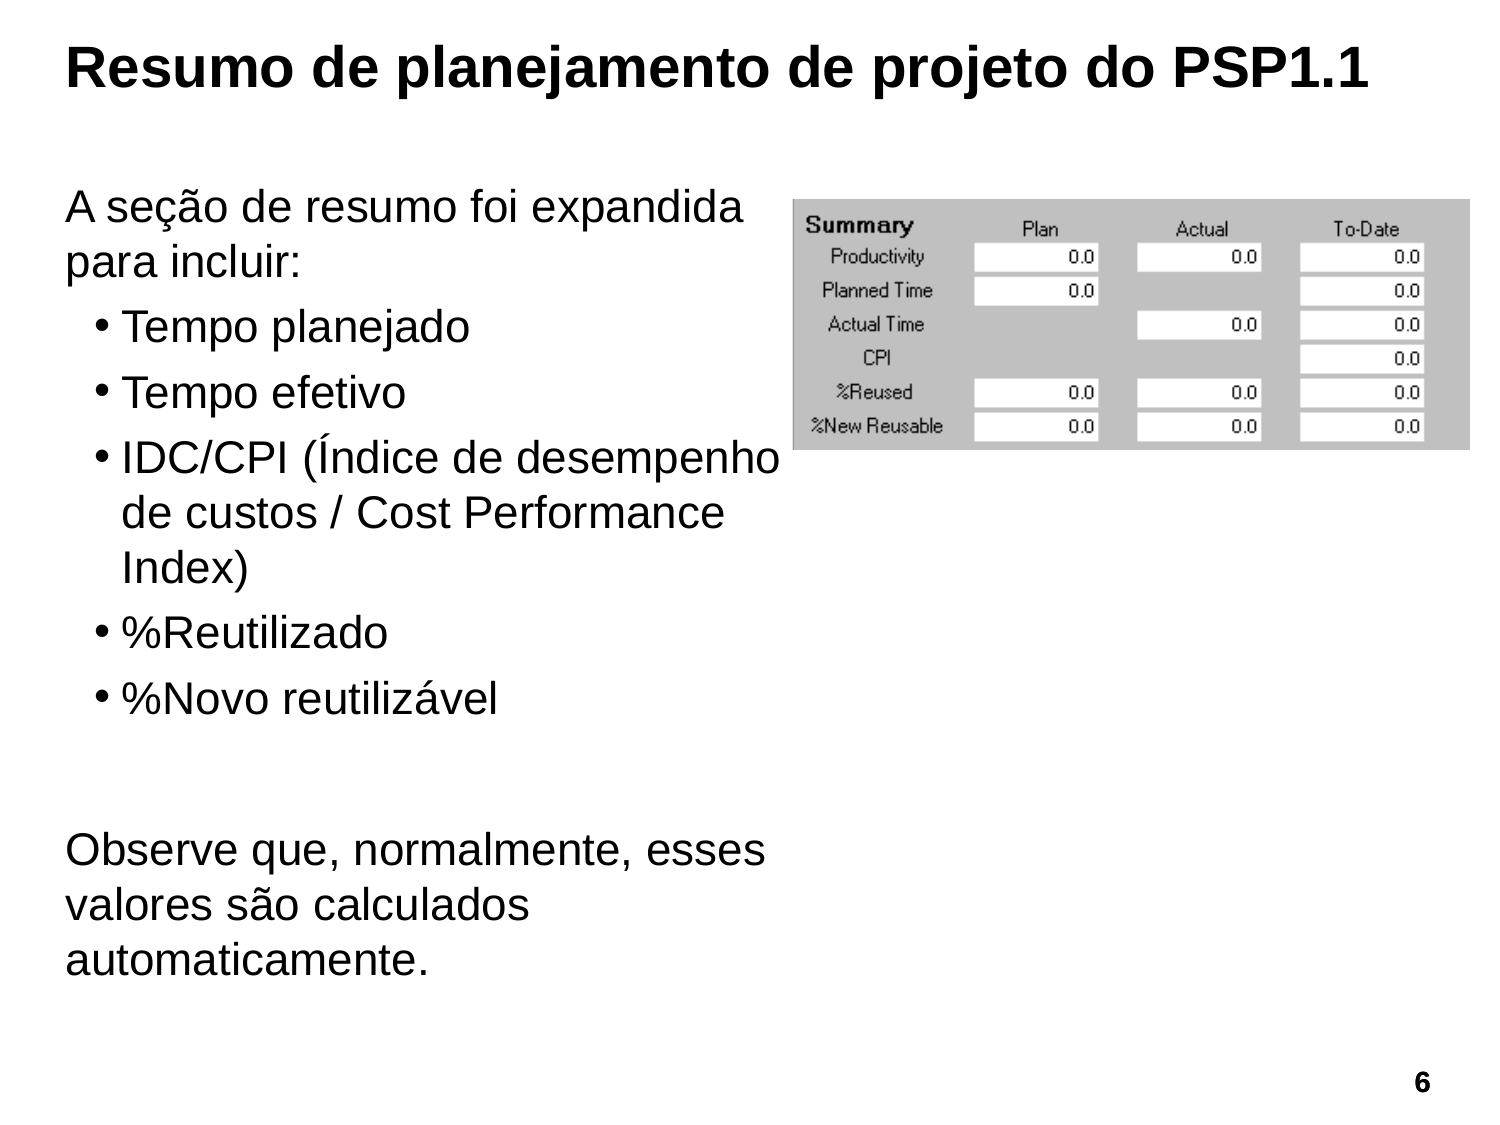

# Resumo de planejamento de projeto do PSP1.1
A seção de resumo foi expandida para incluir:
Tempo planejado
Tempo efetivo
IDC/CPI (Índice de desempenho de custos / Cost Performance Index)
%Reutilizado
%Novo reutilizável
Observe que, normalmente, esses valores são calculados automaticamente.